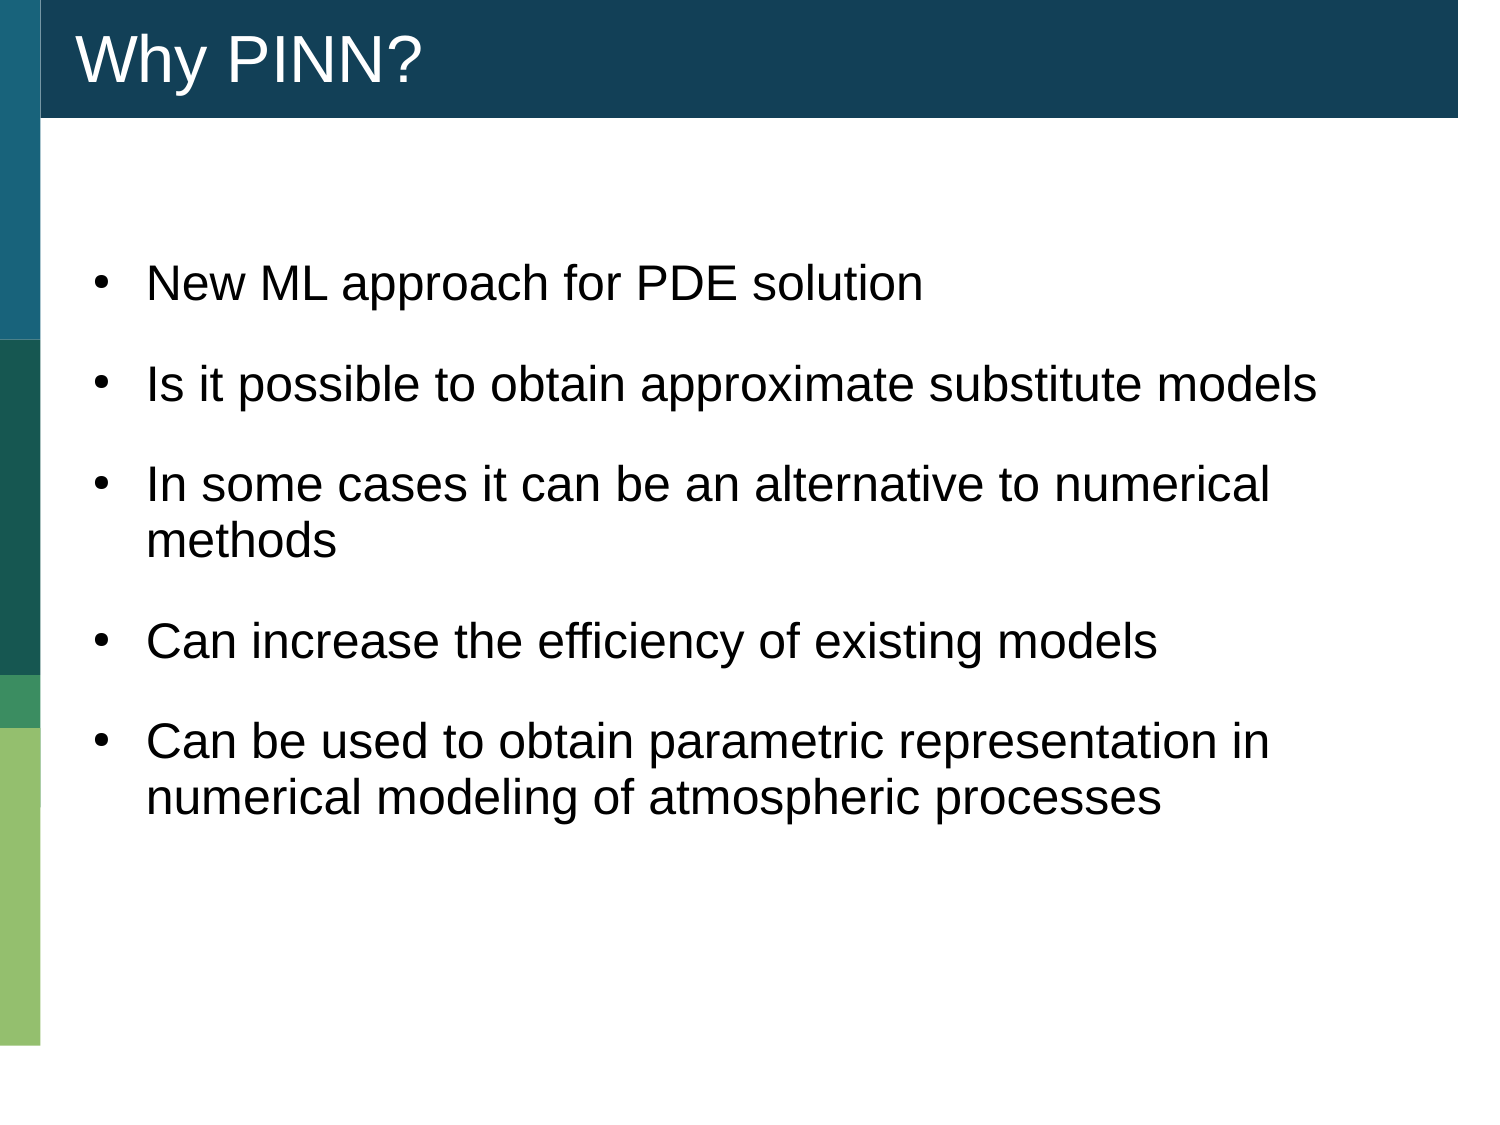

# Why PINN?
New ML approach for PDE solution
Is it possible to obtain approximate substitute models
In some cases it can be an alternative to numerical methods
Can increase the efficiency of existing models
Can be used to obtain parametric representation in numerical modeling of atmospheric processes